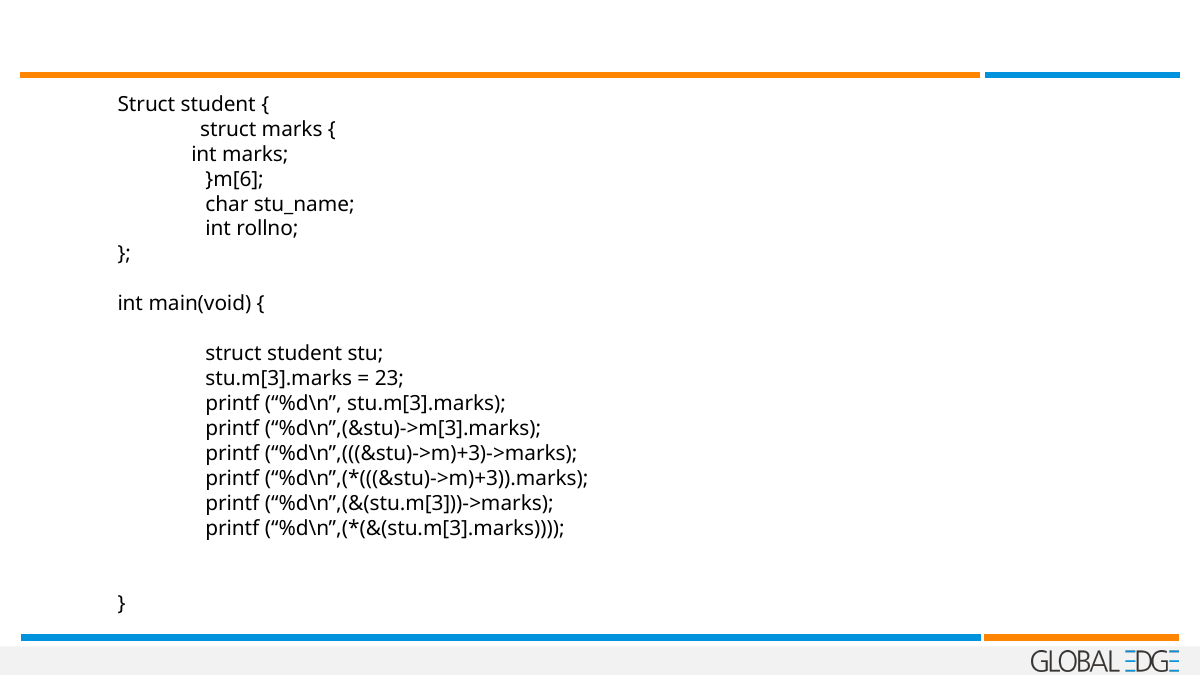

Struct student {
 struct marks {
	int marks;
 }m[6];
 char stu_name;
 int rollno;
};
int main(void) {
 struct student stu;
 stu.m[3].marks = 23;
 printf (“%d\n”, stu.m[3].marks);
 printf (“%d\n”,(&stu)->m[3].marks);
 printf (“%d\n”,(((&stu)->m)+3)->marks);
 printf (“%d\n”,(*(((&stu)->m)+3)).marks);
 printf (“%d\n”,(&(stu.m[3]))->marks);
 printf (“%d\n”,(*(&(stu.m[3].marks))));
}